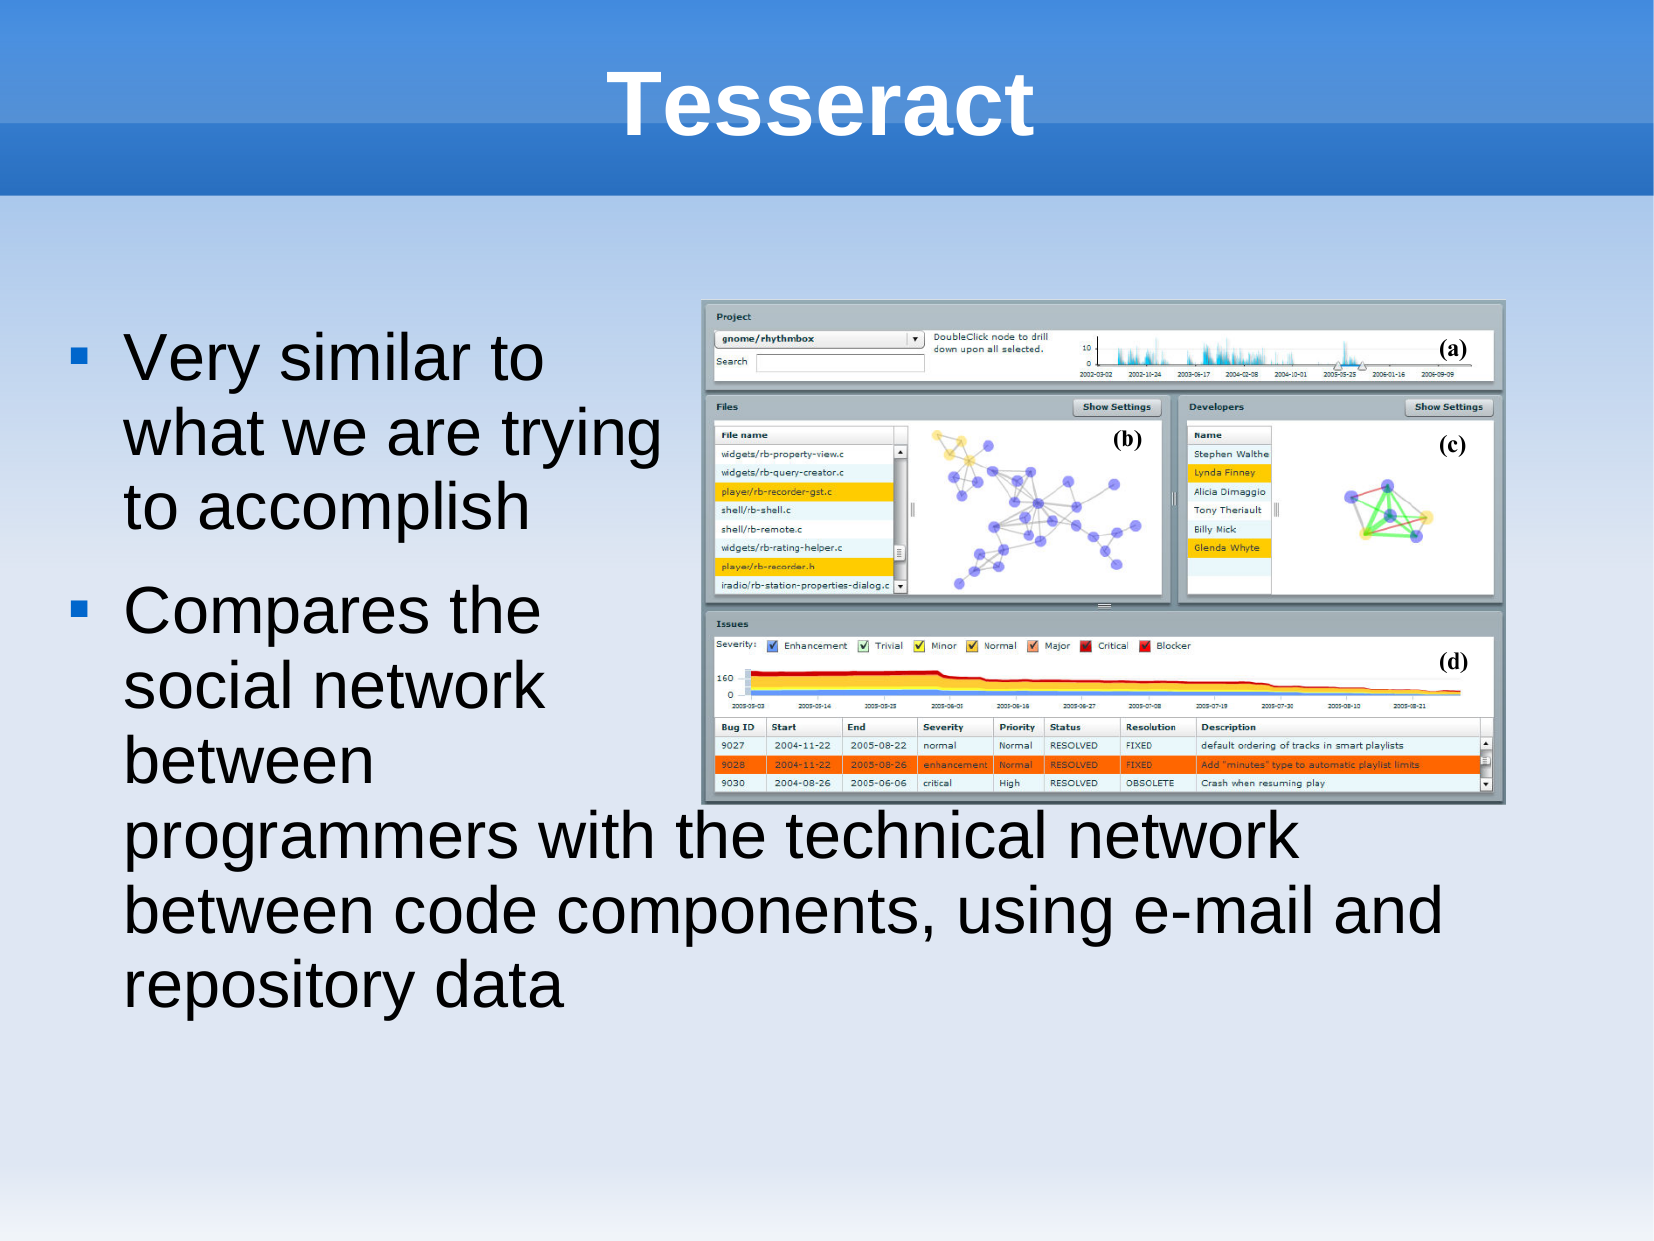

# Tesseract
Very similar to
what we are trying
to accomplish
Compares the
social network
between
programmers with the technical network between code components, using e-mail and repository data